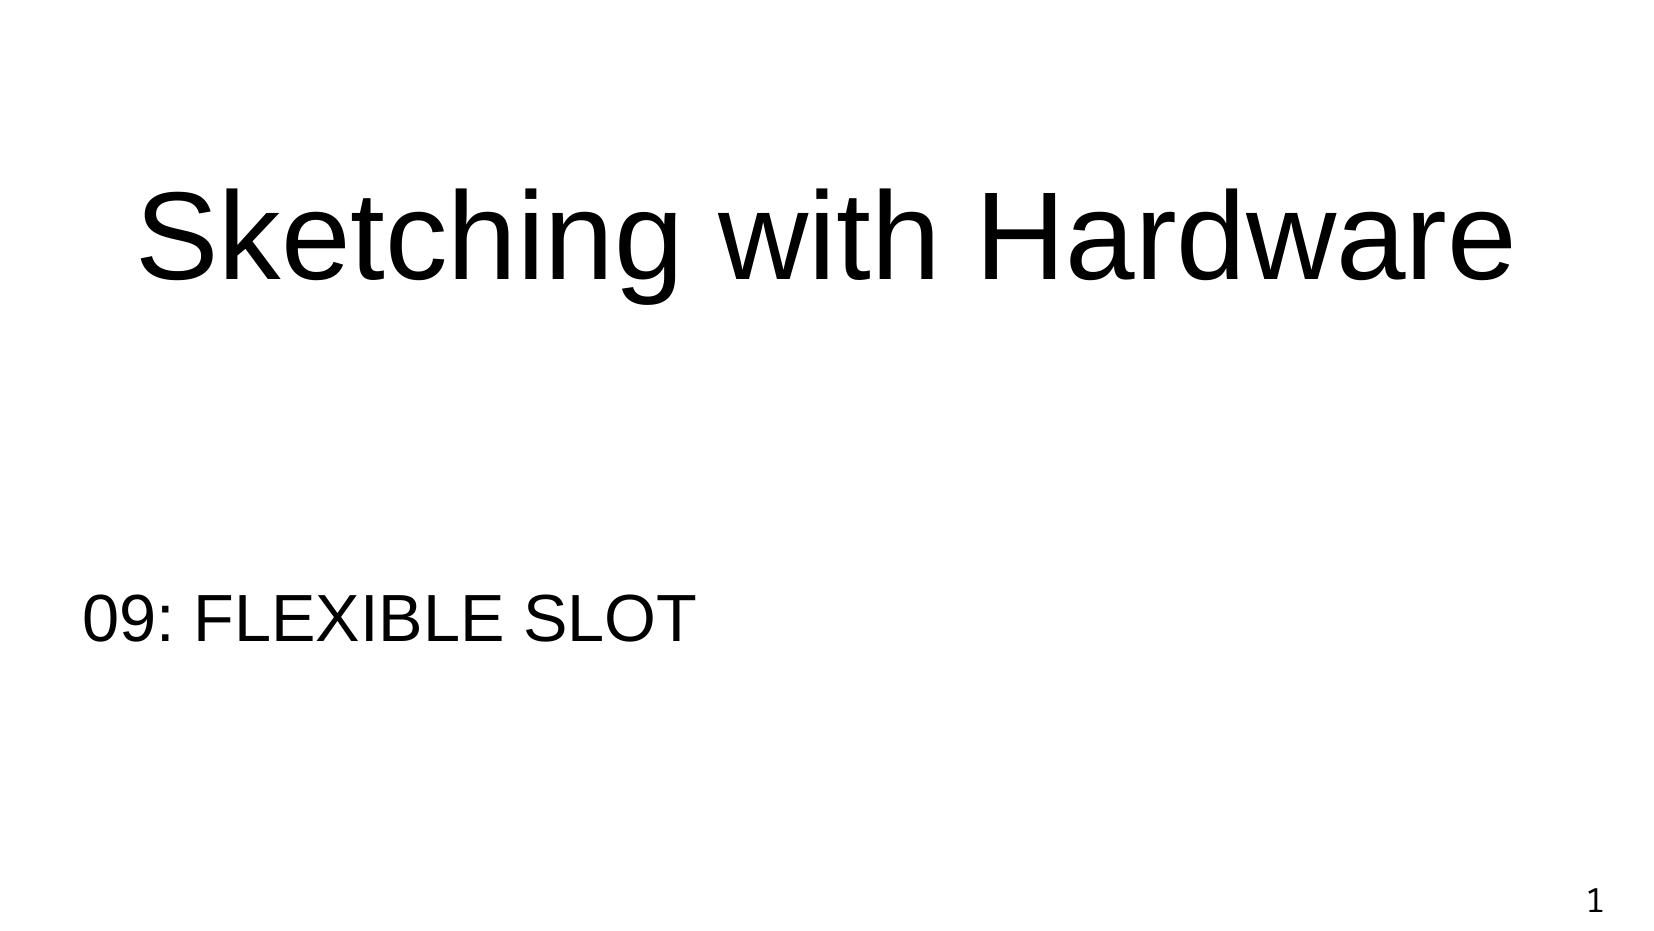

# Sketching with Hardware
09: FLEXIBLE SLOT